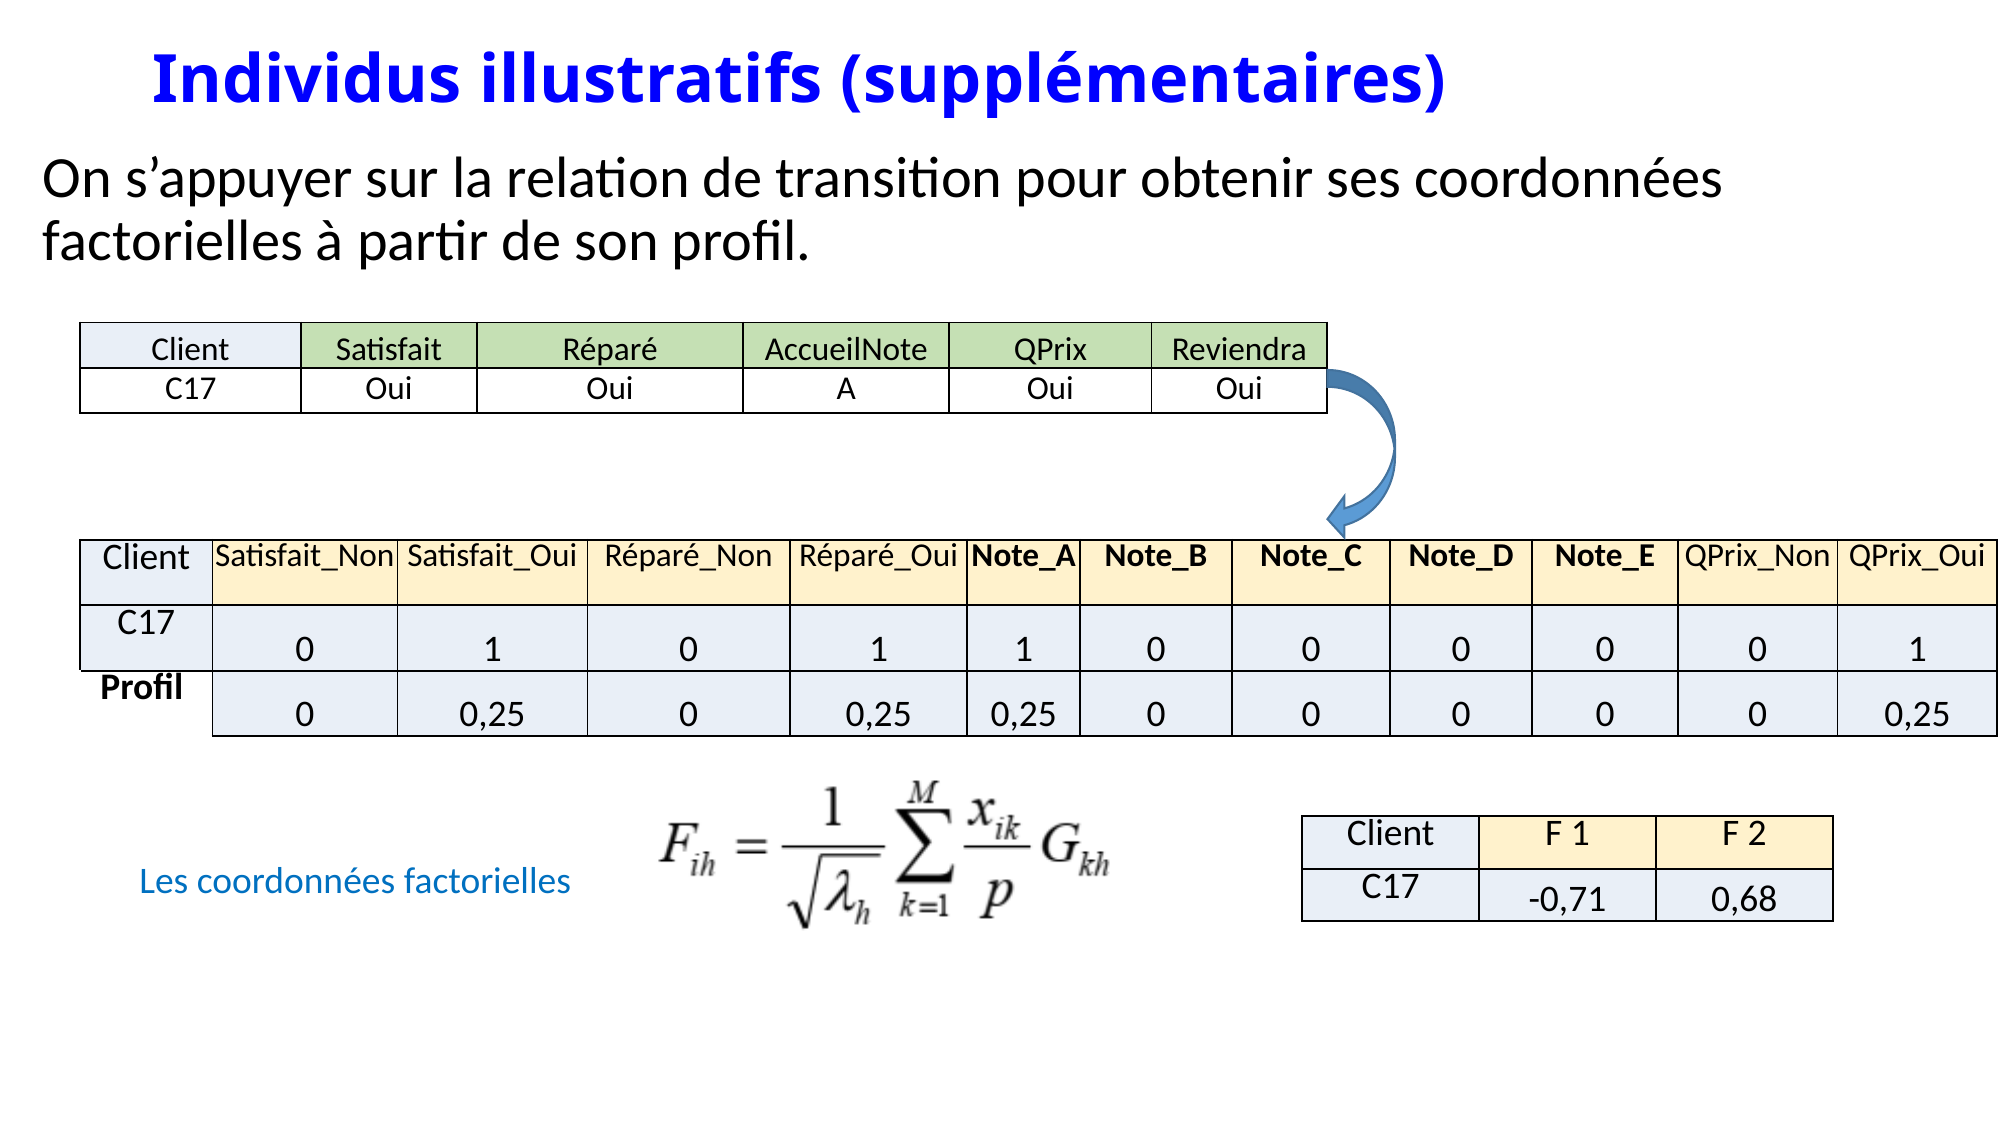

# Individus illustratifs (supplémentaires)
On s’appuyer sur la relation de transition pour obtenir ses coordonnées factorielles à partir de son profil.
| Client | Satisfait | Réparé | AccueilNote | QPrix | Reviendra |
| --- | --- | --- | --- | --- | --- |
| C17 | Oui | Oui | A | Oui | Oui |
| Client | Satisfait\_Non | Satisfait\_Oui | Réparé\_Non | Réparé\_Oui | Note\_A | Note\_B | Note\_C | Note\_D | Note\_E | QPrix\_Non | QPrix\_Oui |
| --- | --- | --- | --- | --- | --- | --- | --- | --- | --- | --- | --- |
| C17 | 0 | 1 | 0 | 1 | 1 | 0 | 0 | 0 | 0 | 0 | 1 |
| Profil | 0 | 0,25 | 0 | 0,25 | 0,25 | 0 | 0 | 0 | 0 | 0 | 0,25 |
| Client | F 1 | F 2 |
| --- | --- | --- |
| C17 | -0,71 | 0,68 |
Les coordonnées factorielles